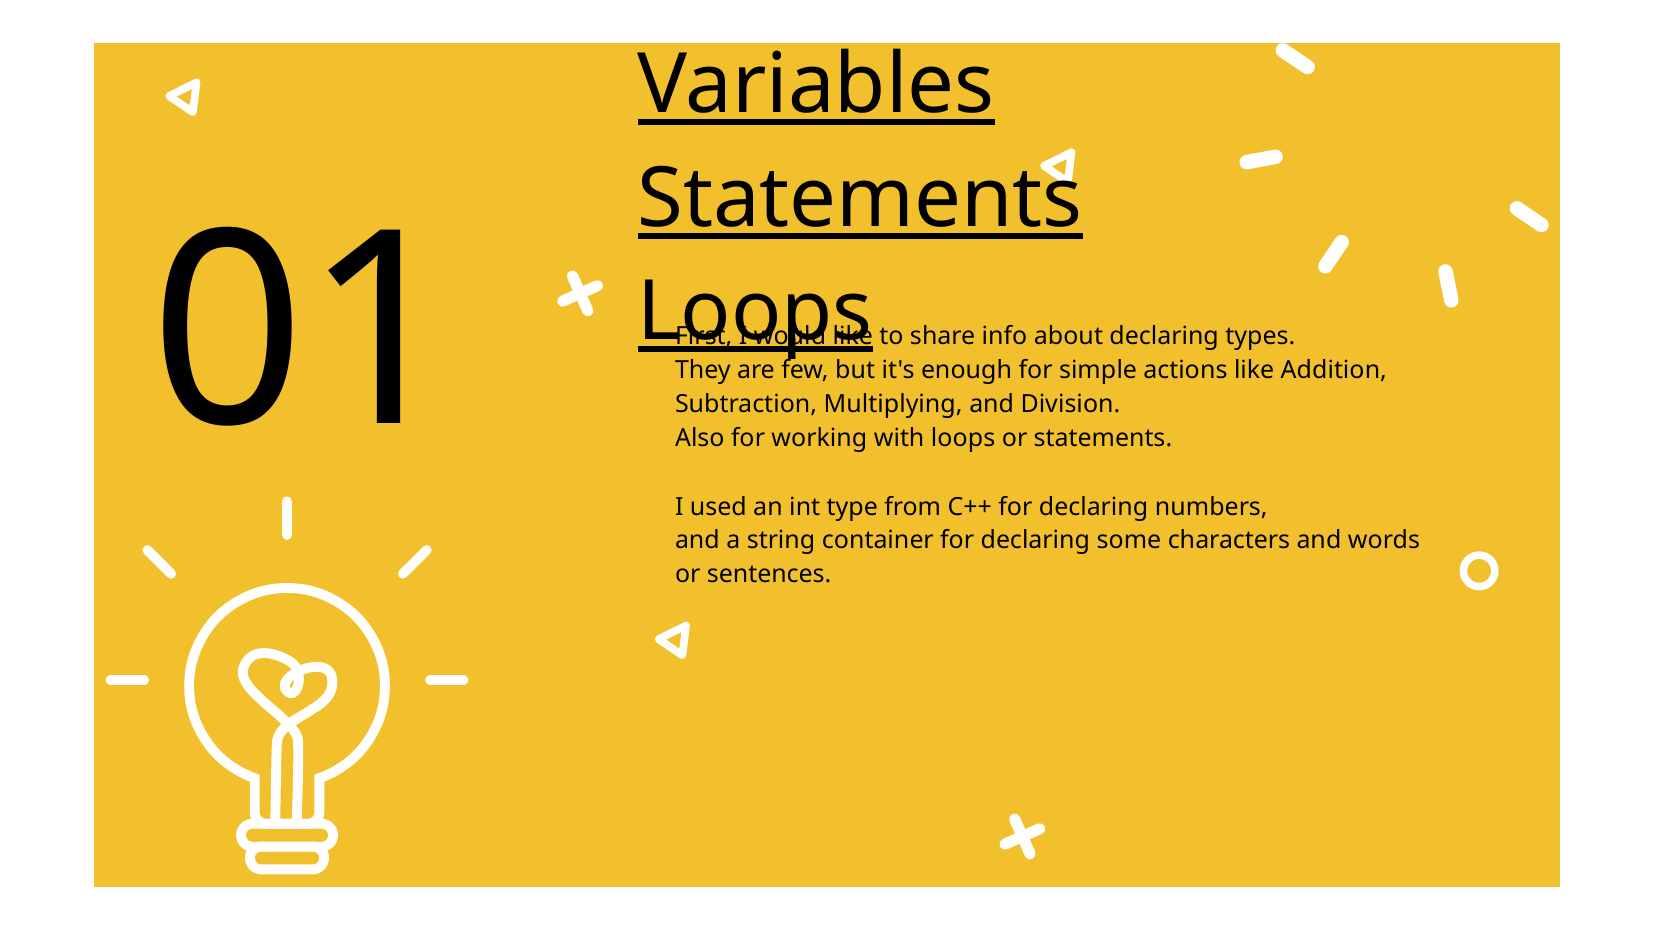

# Variables Statements Loops
01
First, I would like to share info about declaring types.
They are few, but it's enough for simple actions like Addition, Subtraction, Multiplying, and Division.
Also for working with loops or statements.
I used an int type from C++ for declaring numbers,
and a string container for declaring some characters and words or sentences.